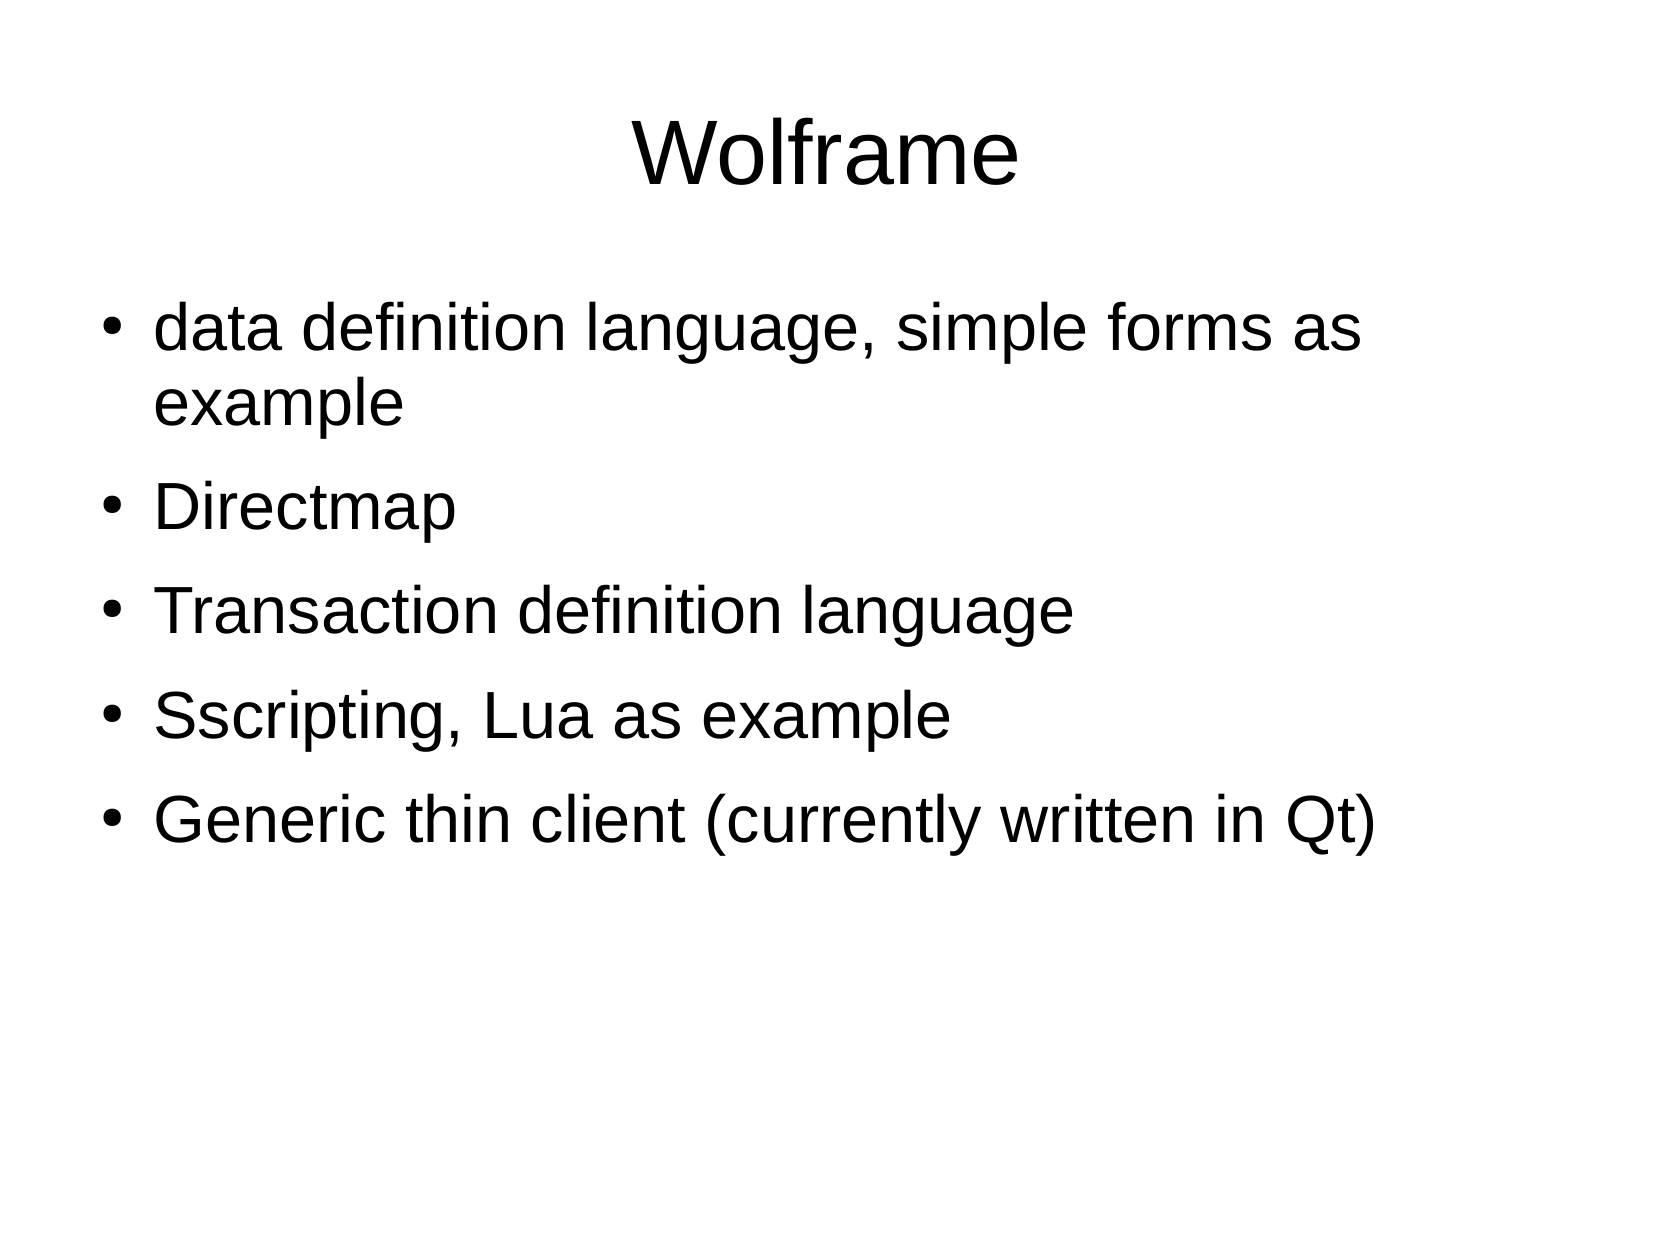

# Wolframe
data definition language, simple forms as example
Directmap
Transaction definition language
Sscripting, Lua as example
Generic thin client (currently written in Qt)